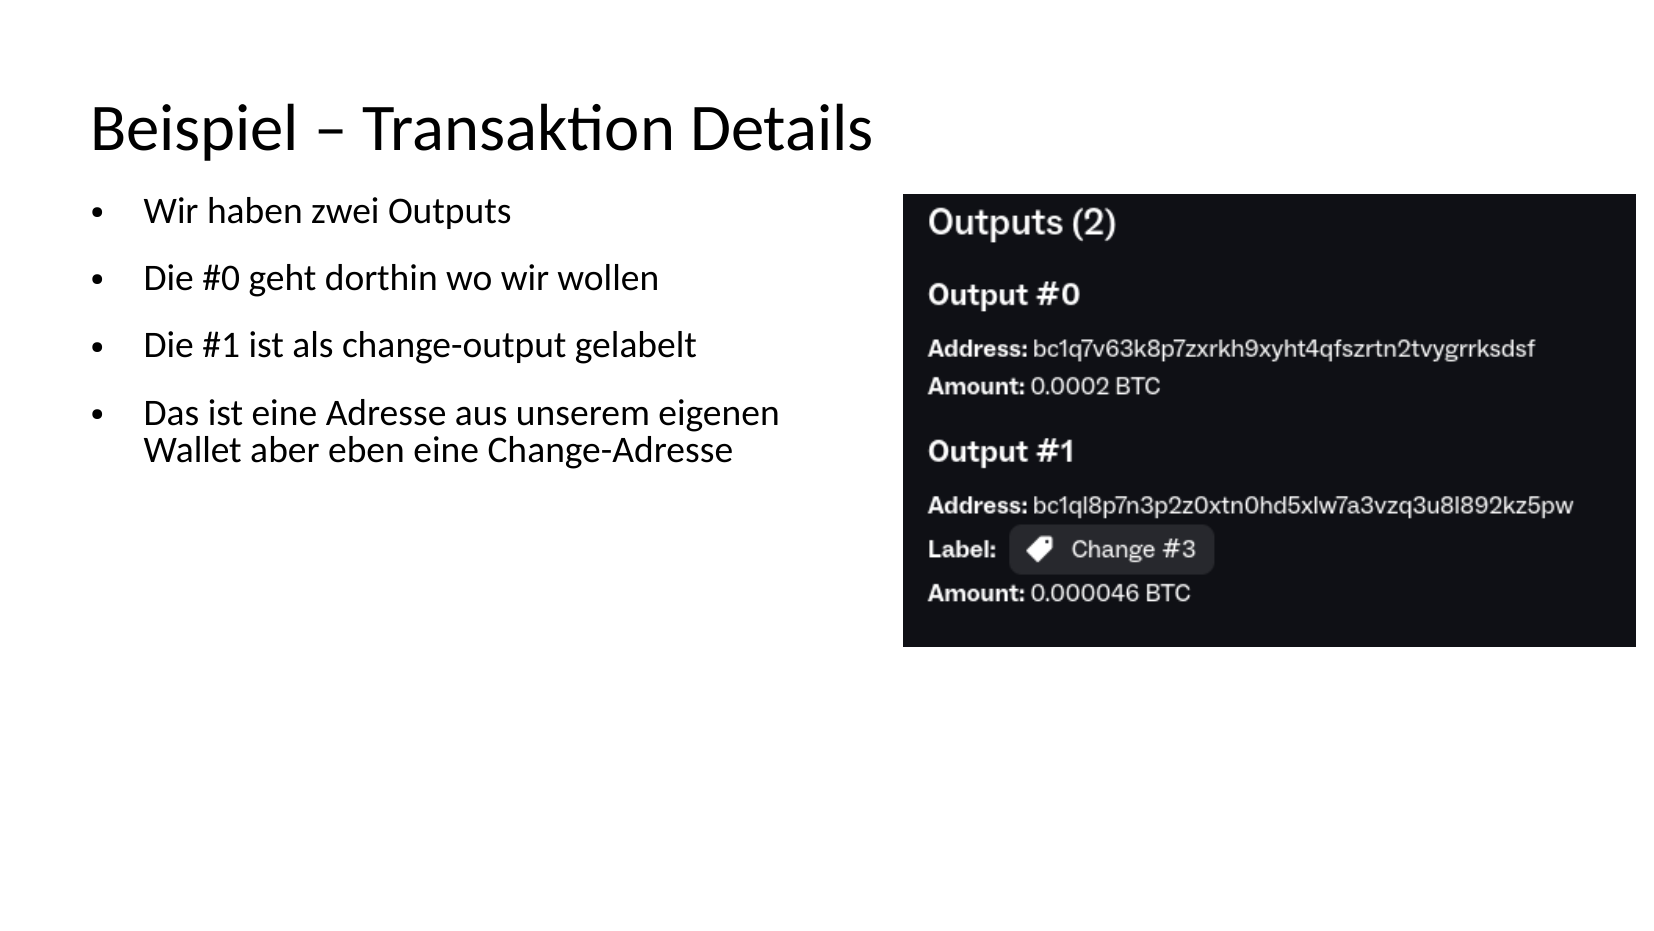

# Beispiel – Transaktion Details
Wir haben zwei Outputs
Die #0 geht dorthin wo wir wollen
Die #1 ist als change-output gelabelt
Das ist eine Adresse aus unserem eigenen Wallet aber eben eine Change-Adresse